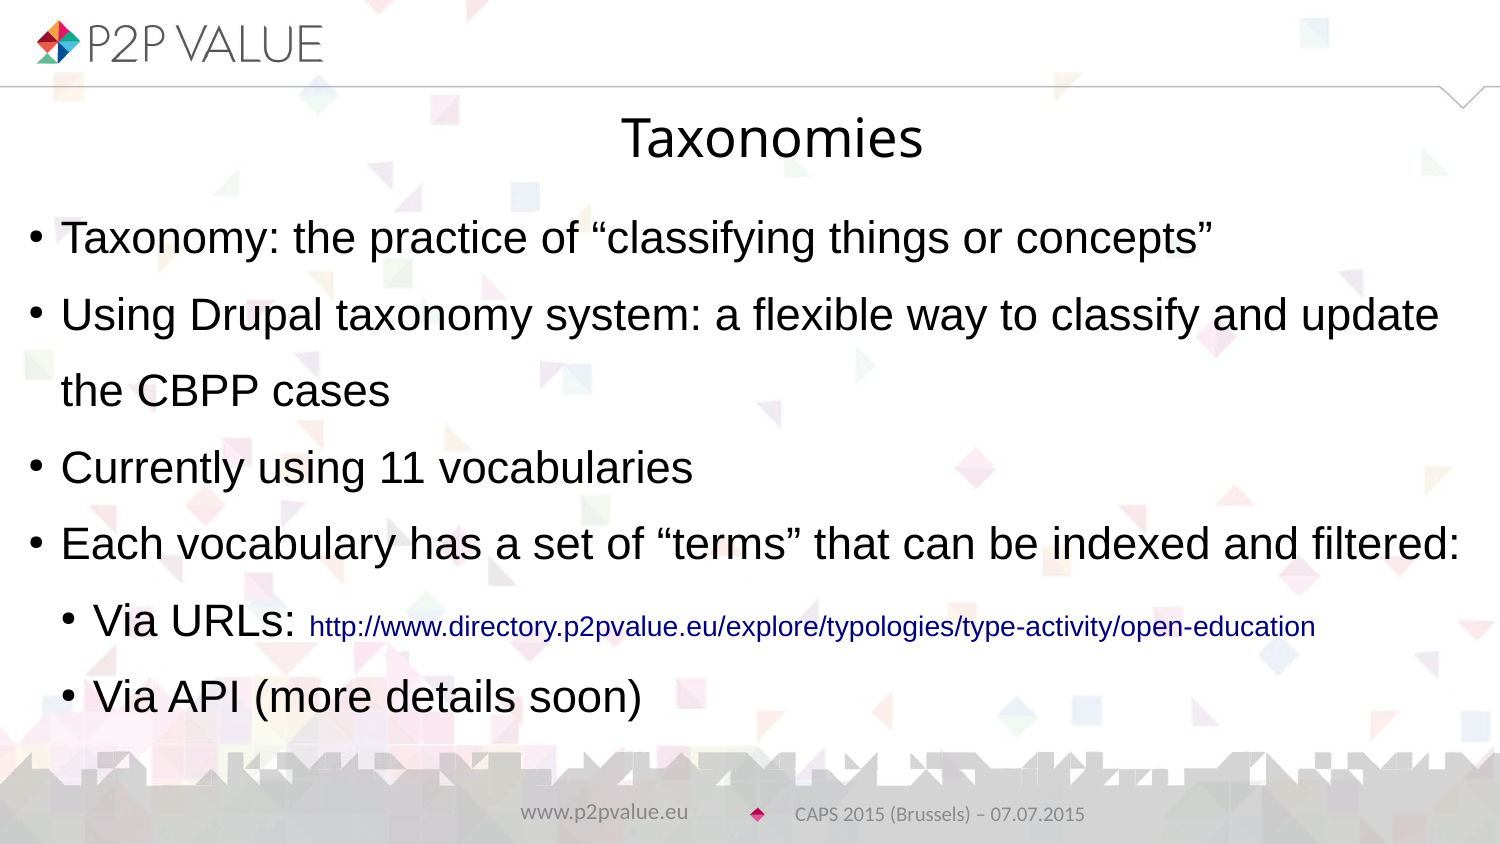

# Taxonomies
Taxonomy: the practice of “classifying things or concepts”
Using Drupal taxonomy system: a flexible way to classify and update the CBPP cases
Currently using 11 vocabularies
Each vocabulary has a set of “terms” that can be indexed and filtered:
Via URLs: http://www.directory.p2pvalue.eu/explore/typologies/type-activity/open-education
Via API (more details soon)
www.p2pvalue.eu
CAPS 2015 (Brussels) – 07.07.2015